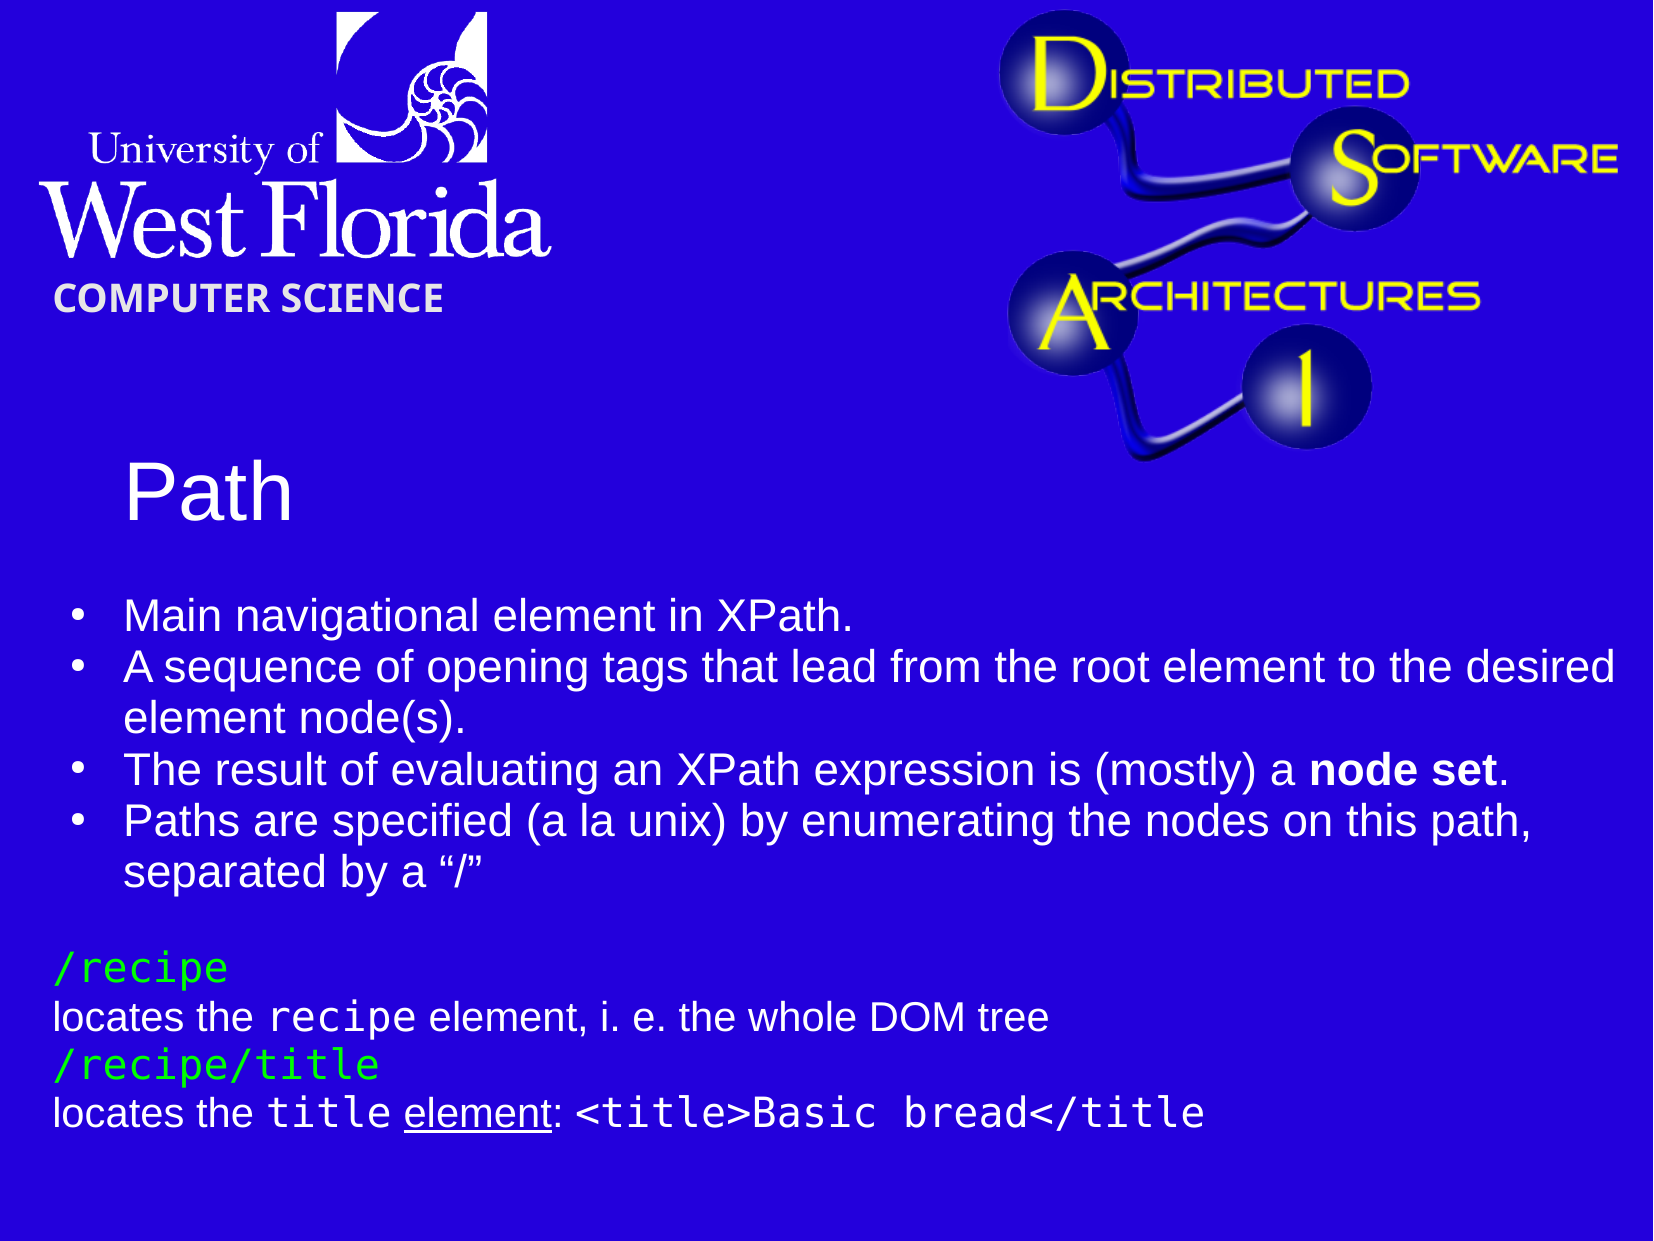

COMPUTER SCIENCE
Path
Main navigational element in XPath.
A sequence of opening tags that lead from the root element to the desired element node(s).
The result of evaluating an XPath expression is (mostly) a node set.
Paths are specified (a la unix) by enumerating the nodes on this path, separated by a “/”
/recipe
locates the recipe element, i. e. the whole DOM tree
/recipe/title
locates the title element: <title>Basic bread</title